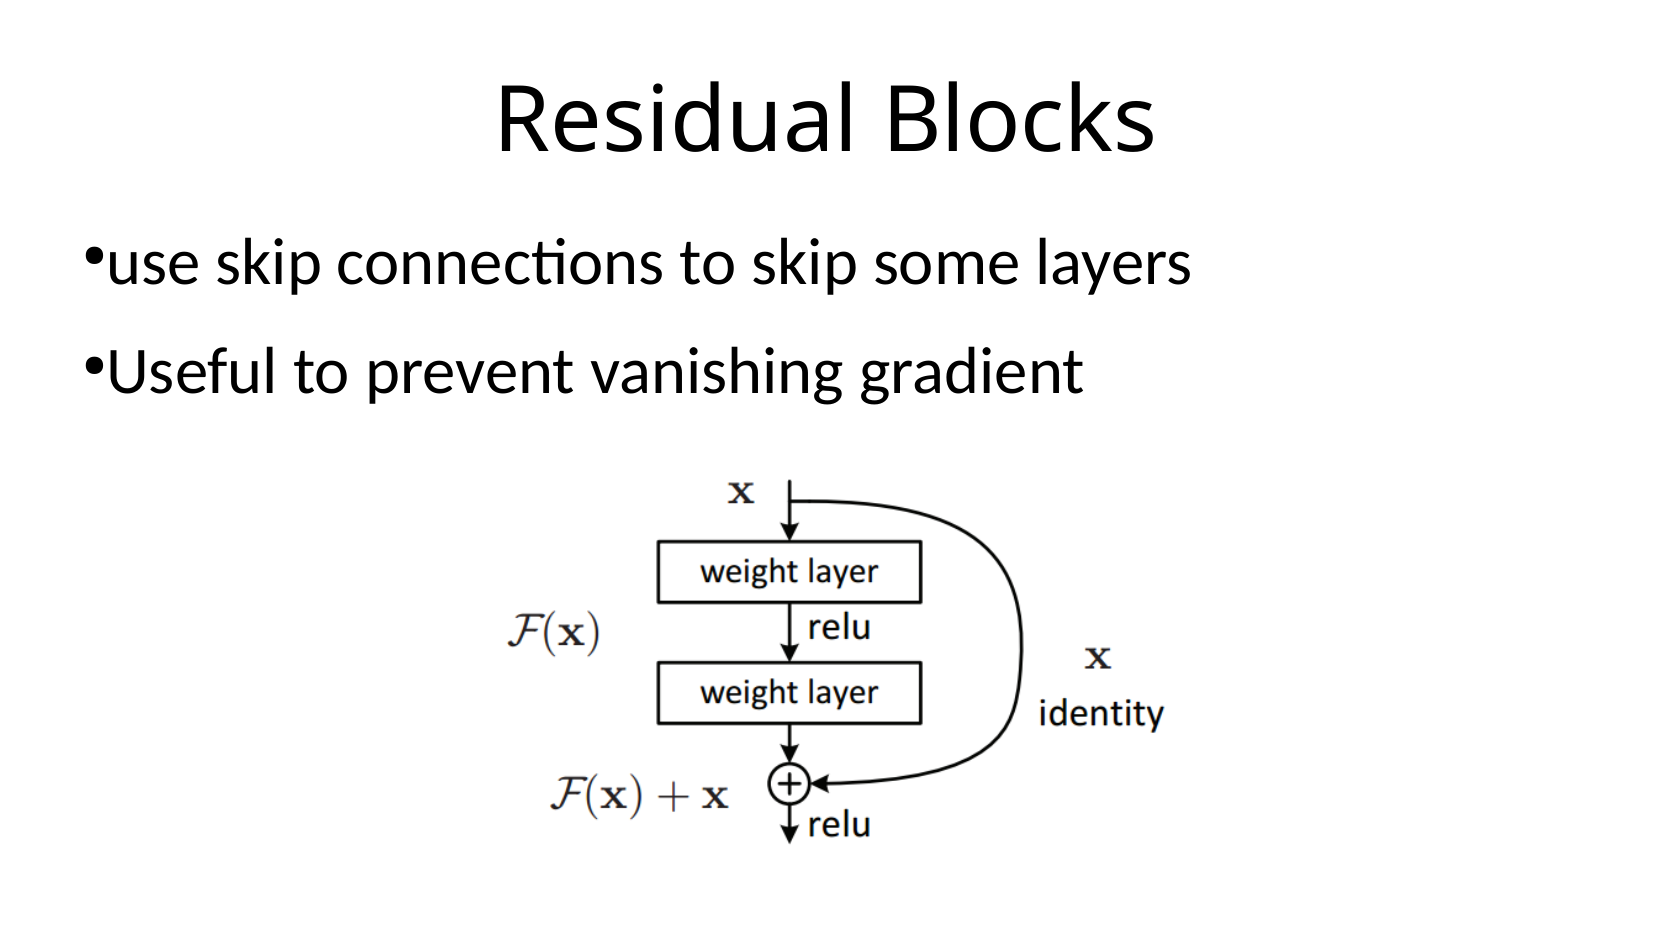

# Residual Blocks
use skip connections to skip some layers
Useful to prevent vanishing gradient